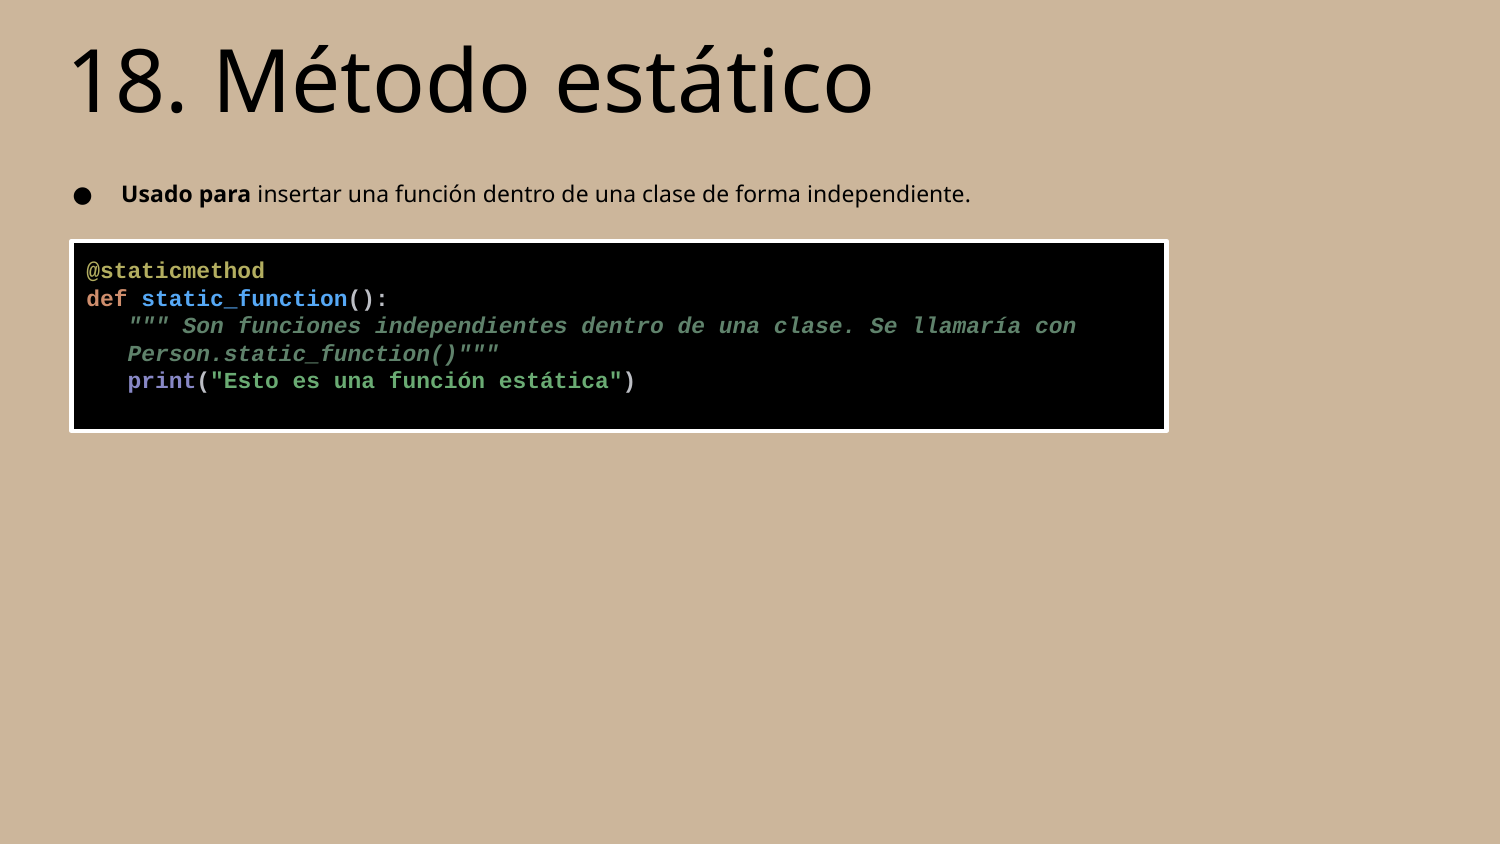

# 18. Método estático
Usado para insertar una función dentro de una clase de forma independiente.
@staticmethod
def static_function():
 """ Son funciones independientes dentro de una clase. Se llamaría con
 Person.static_function()"""
 print("Esto es una función estática")